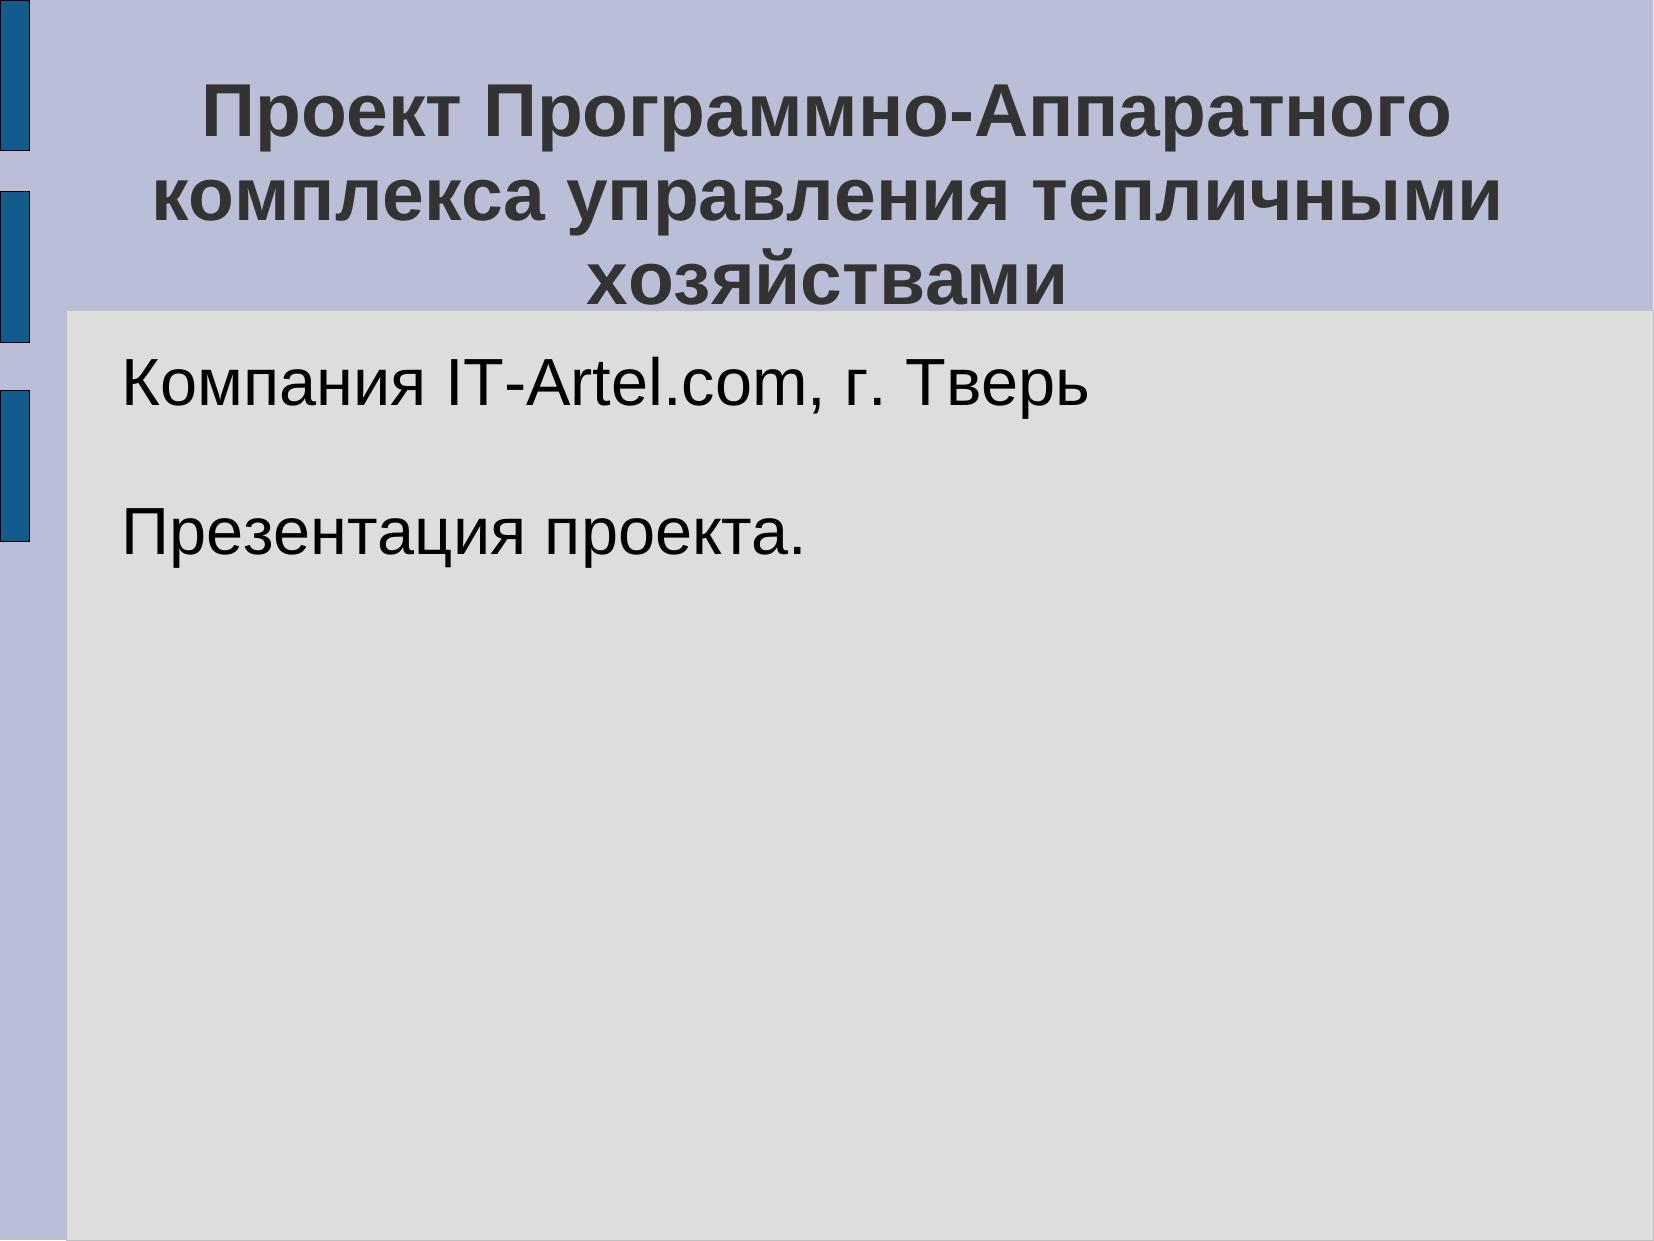

# Проект Программно-Аппаратного комплекса управления тепличными хозяйствами
Компания IT-Artel.com, г. Тверь
Презентация проекта.